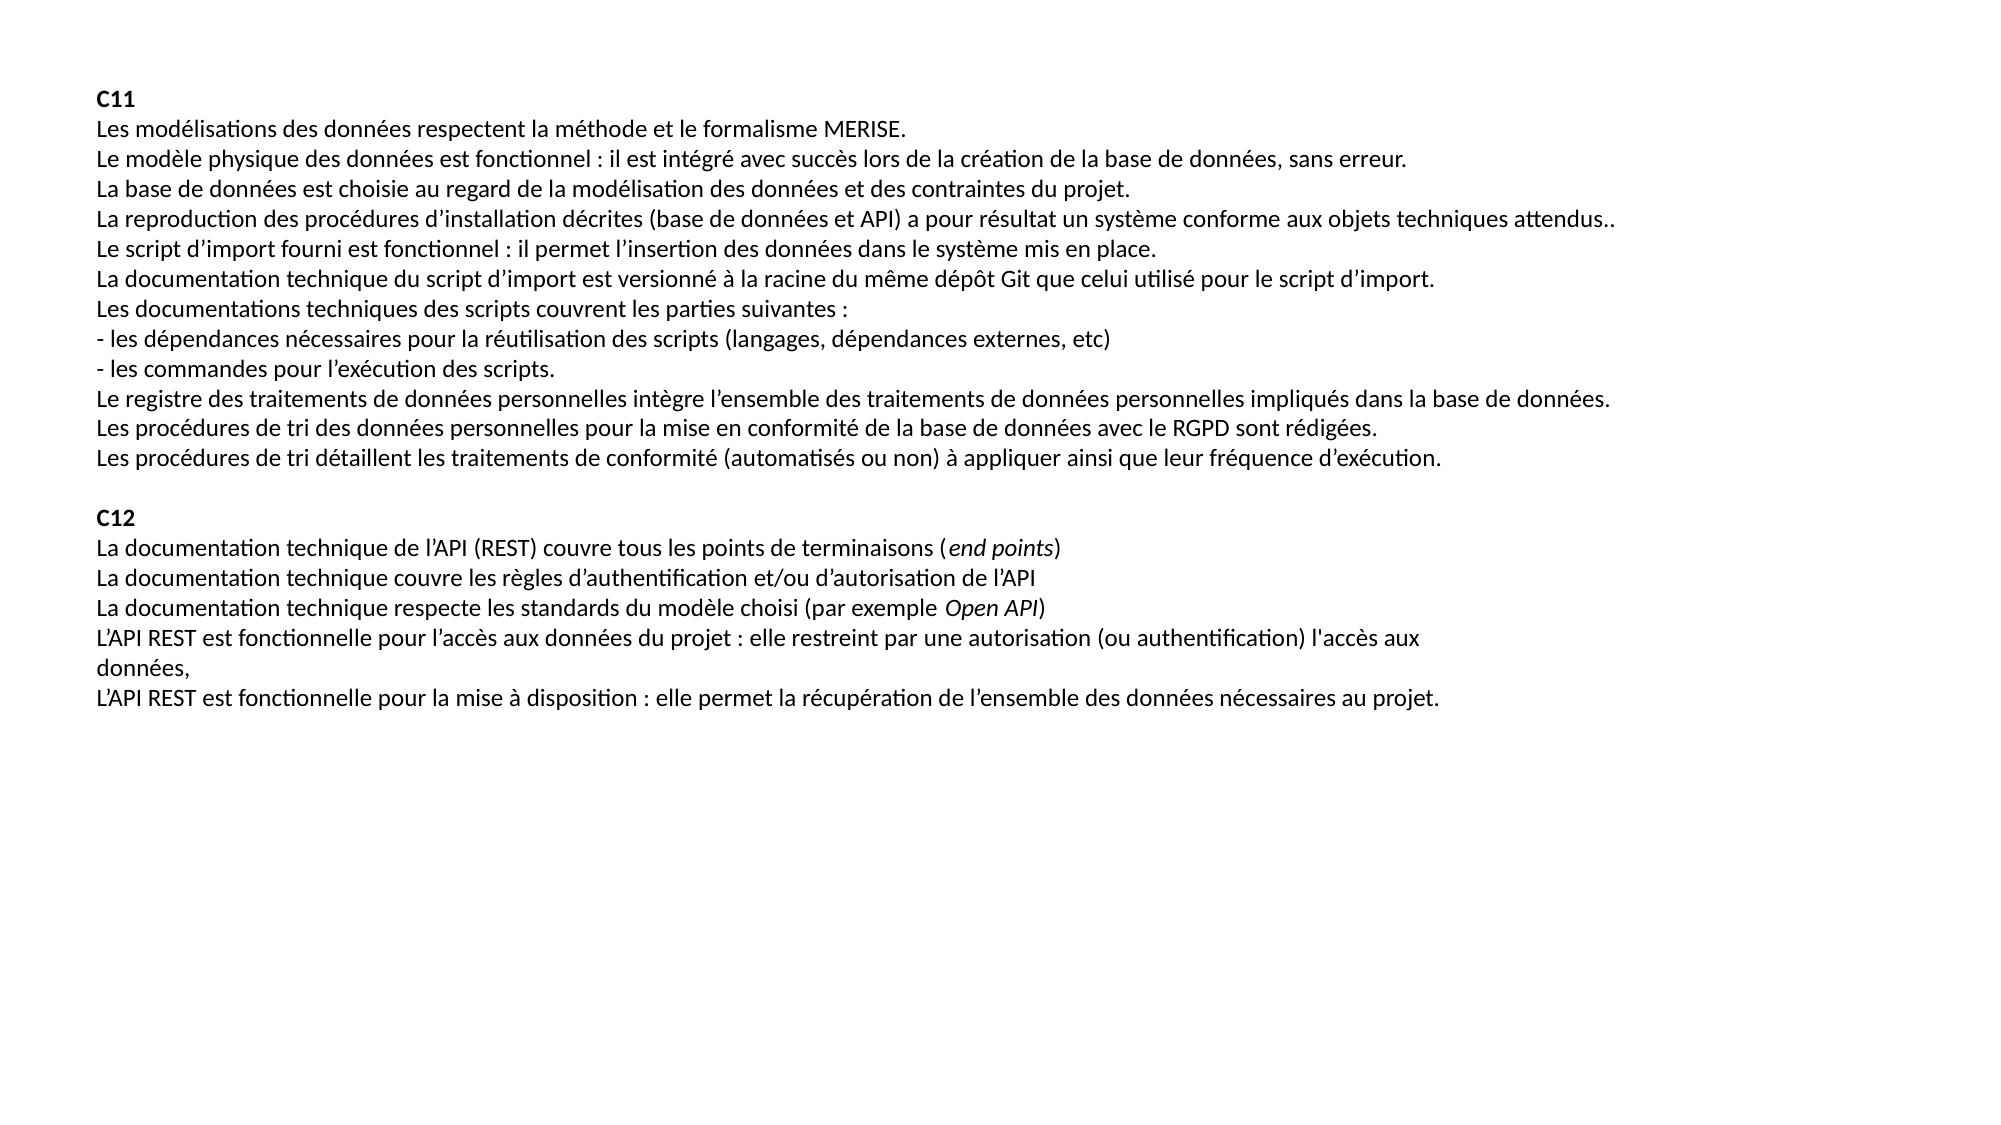

C11
Les modélisations des données respectent la méthode et le formalisme MERISE.
Le modèle physique des données est fonctionnel : il est intégré avec succès lors de la création de la base de données, sans erreur.
La base de données est choisie au regard de la modélisation des données et des contraintes du projet.
La reproduction des procédures d’installation décrites (base de données et API) a pour résultat un système conforme aux objets techniques attendus..
Le script d’import fourni est fonctionnel : il permet l’insertion des données dans le système mis en place.
La documentation technique du script d’import est versionné à la racine du même dépôt Git que celui utilisé pour le script d’import.
Les documentations techniques des scripts couvrent les parties suivantes :
- les dépendances nécessaires pour la réutilisation des scripts (langages, dépendances externes, etc)
- les commandes pour l’exécution des scripts.
Le registre des traitements de données personnelles intègre l’ensemble des traitements de données personnelles impliqués dans la base de données.
Les procédures de tri des données personnelles pour la mise en conformité de la base de données avec le RGPD sont rédigées.
Les procédures de tri détaillent les traitements de conformité (automatisés ou non) à appliquer ainsi que leur fréquence d’exécution.
C12
La documentation technique de l’API (REST) couvre tous les points de terminaisons (end points)
La documentation technique couvre les règles d’authentification et/ou d’autorisation de l’API
La documentation technique respecte les standards du modèle choisi (par exemple Open API)
L’API REST est fonctionnelle pour l’accès aux données du projet : elle restreint par une autorisation (ou authentification) l'accès aux
données,
L’API REST est fonctionnelle pour la mise à disposition : elle permet la récupération de l’ensemble des données nécessaires au projet.